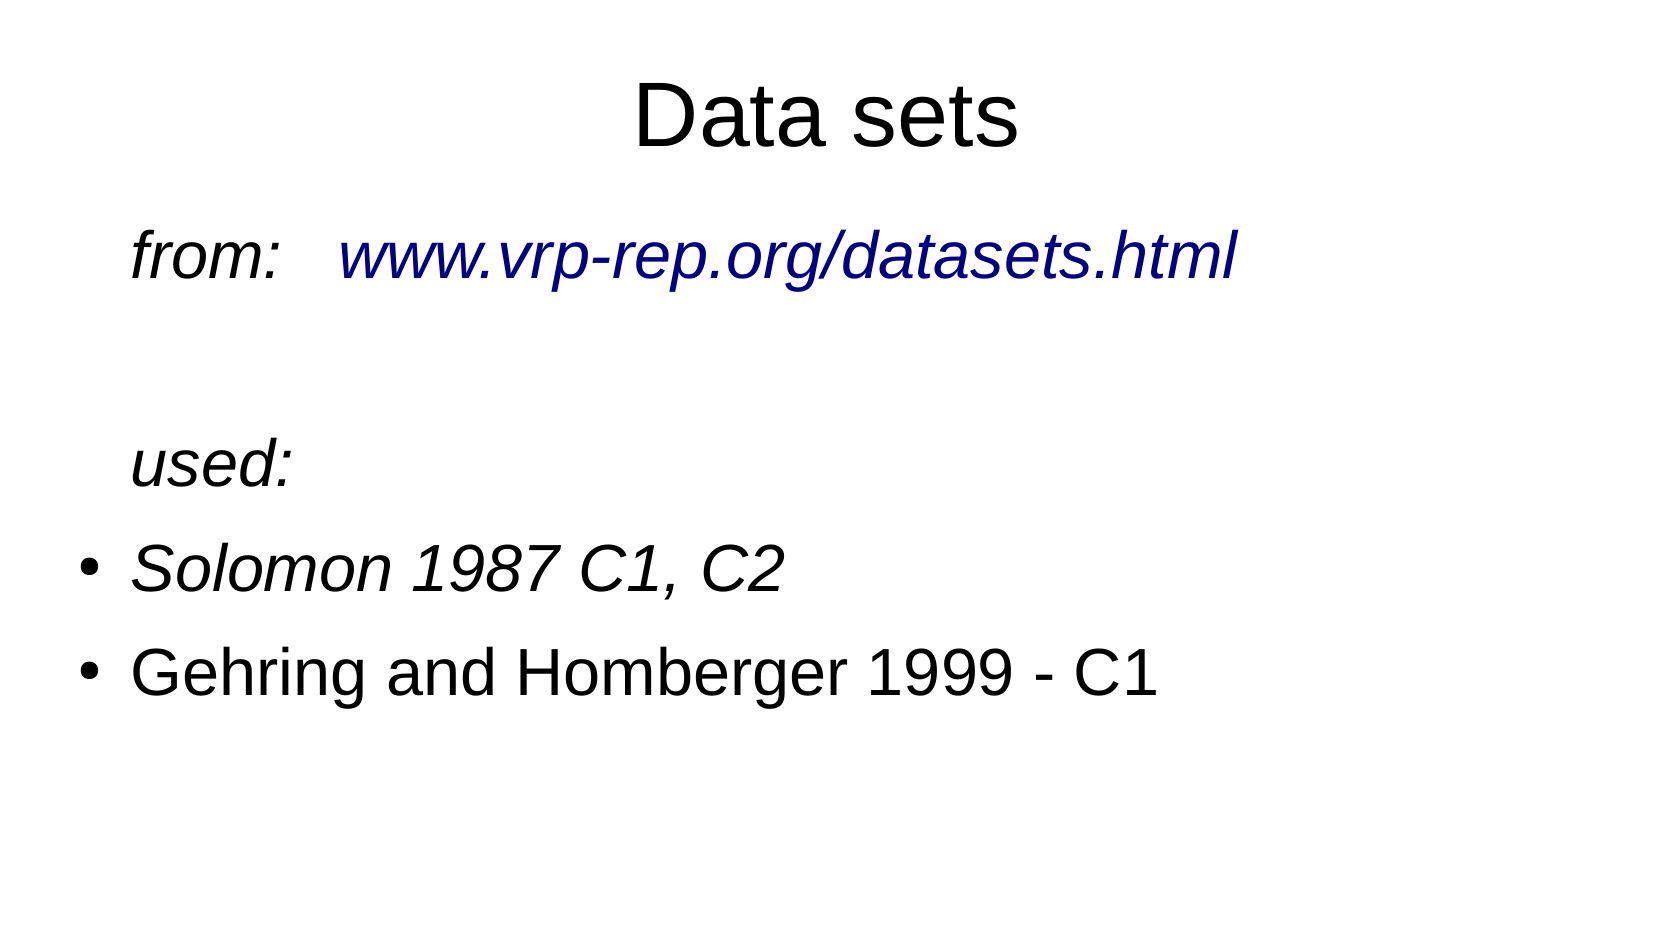

# Data sets
from: www.vrp-rep.org/datasets.html
used:
Solomon 1987 C1, C2
Gehring and Homberger 1999 - C1